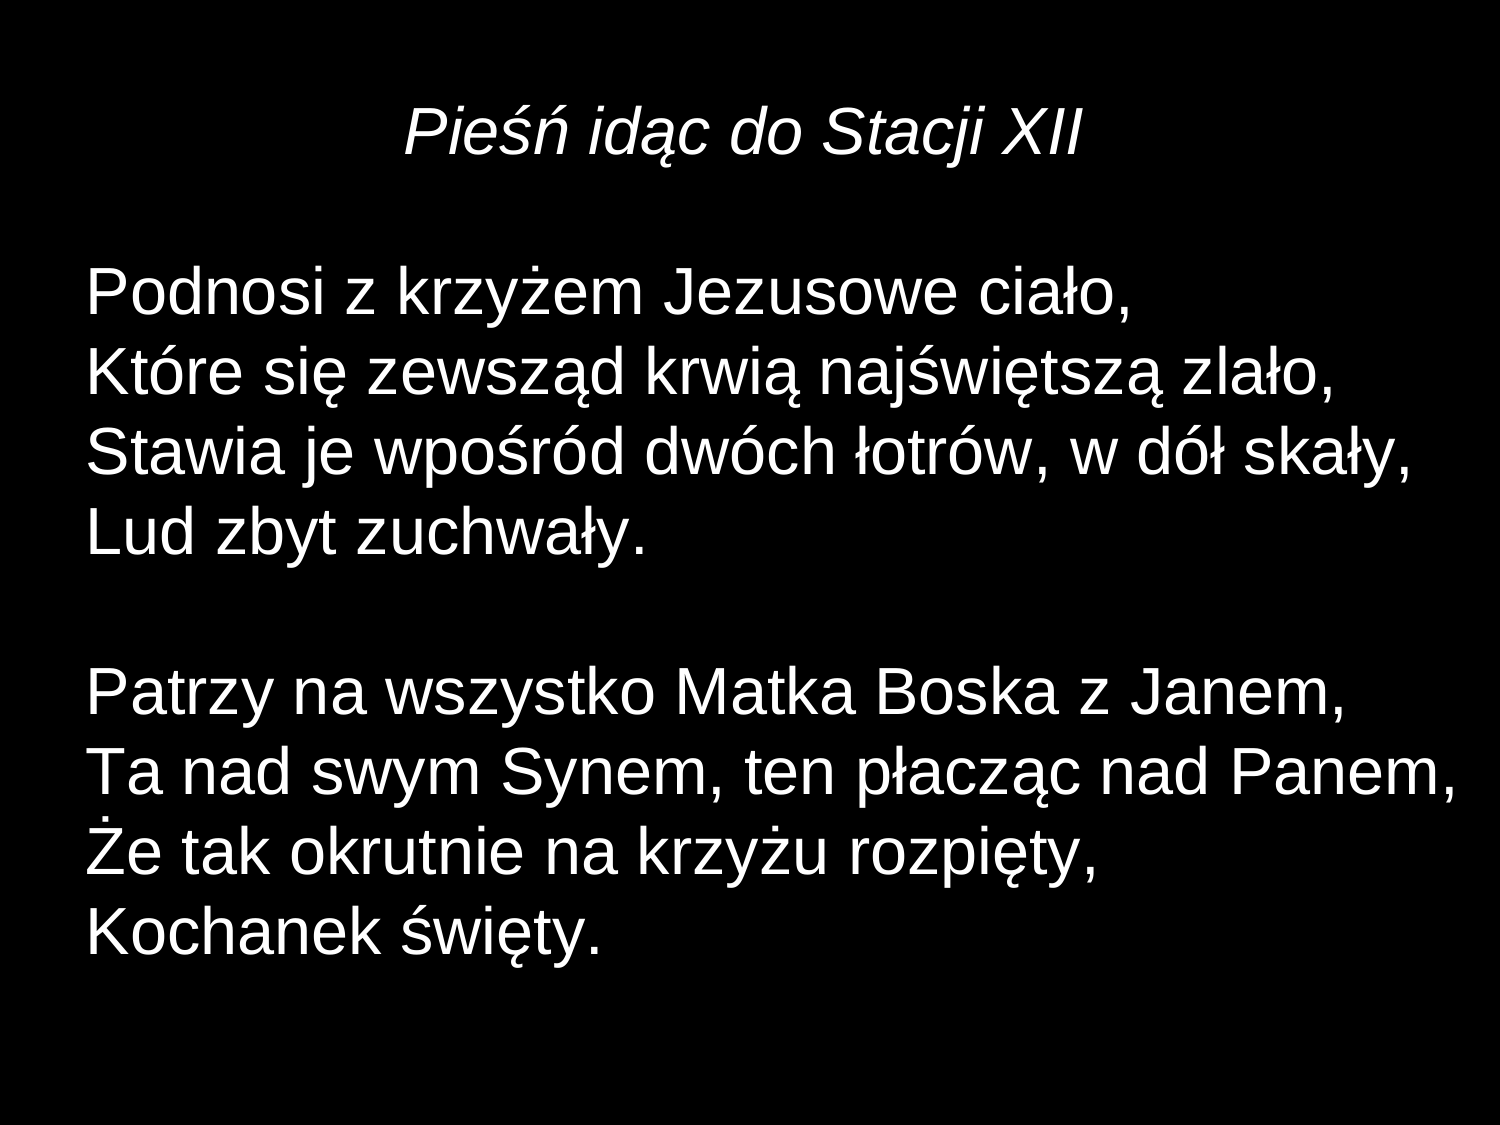

Pieśń idąc do Stacji XII
Podnosi z krzyżem Jezusowe ciało,
Które się zewsząd krwią najświętszą zlało,
Stawia je wpośród dwóch łotrów, w dół skały,
Lud zbyt zuchwały.
Patrzy na wszystko Matka Boska z Janem,
Ta nad swym Synem, ten płacząc nad Panem,
Że tak okrutnie na krzyżu rozpięty,
Kochanek święty.